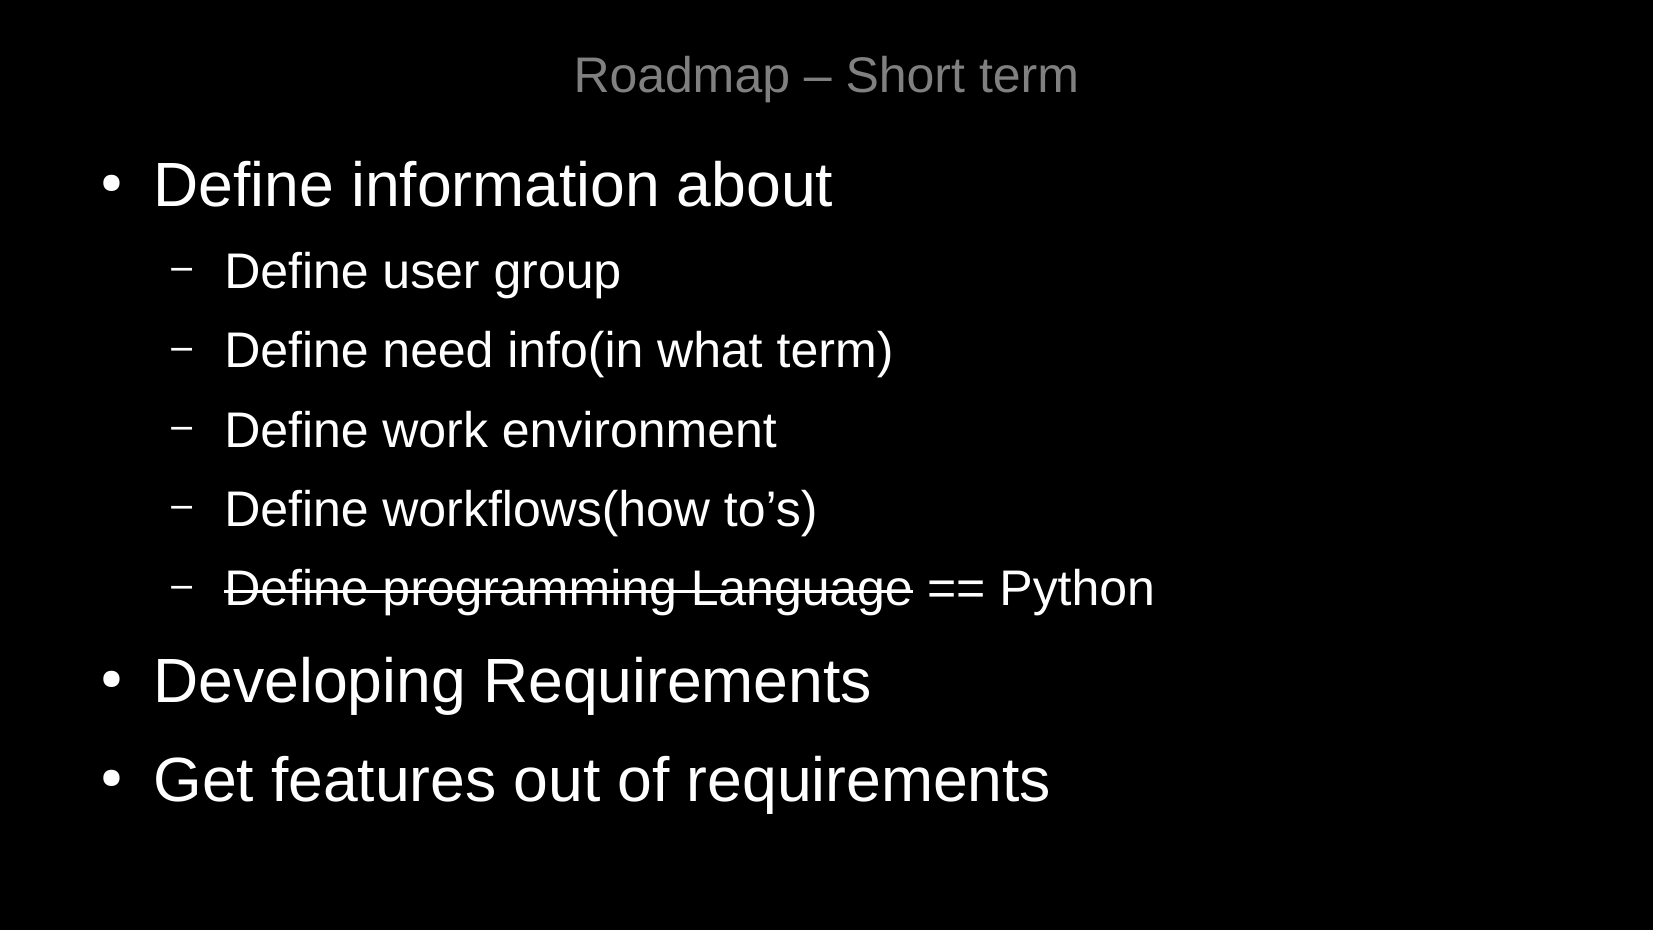

# Roadmap – Short term
Define information about
Define user group
Define need info(in what term)
Define work environment
Define workflows(how to’s)
Define programming Language == Python
Developing Requirements
Get features out of requirements